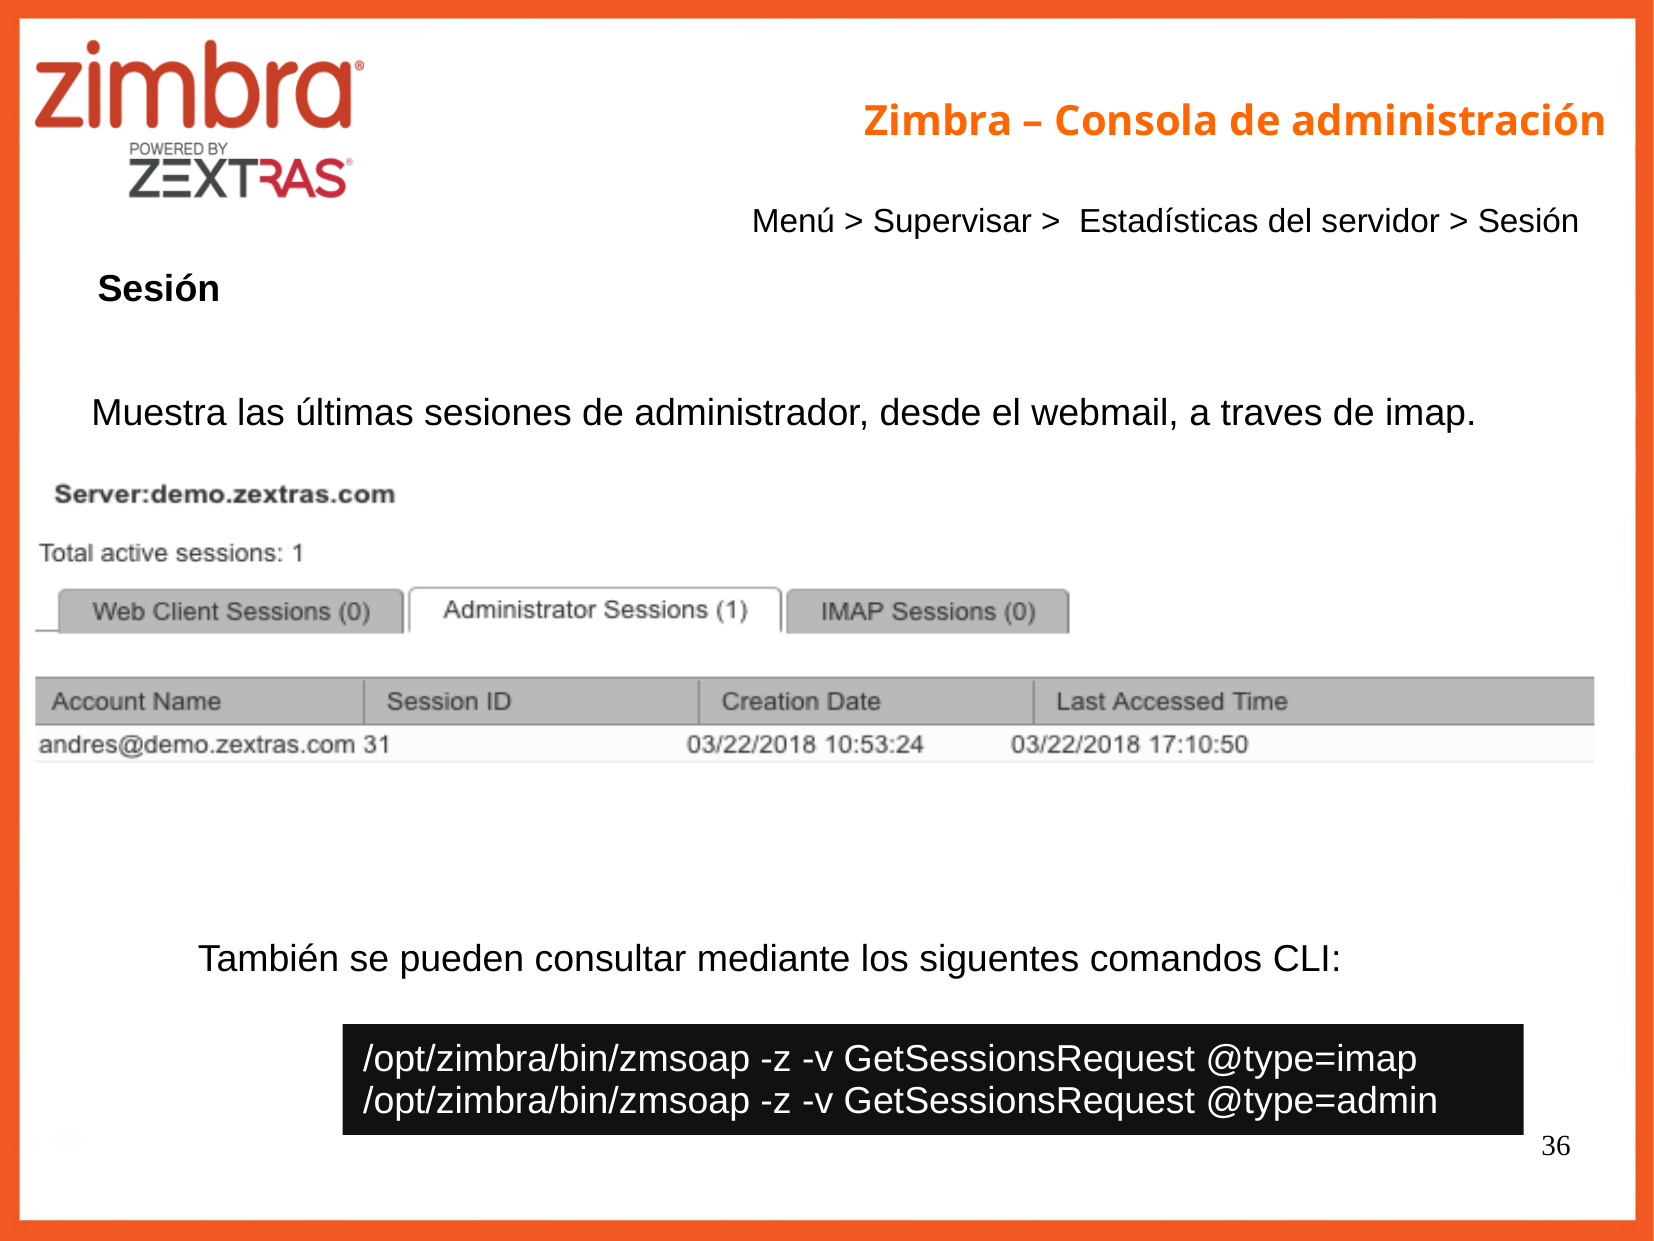

Zimbra – Consola de administración
Menú > Supervisar > Estadísticas del servidor > Sesión
Sesión
Muestra las últimas sesiones de administrador, desde el webmail, a traves de imap.
También se pueden consultar mediante los siguentes comandos CLI:
/opt/zimbra/bin/zmsoap -z -v GetSessionsRequest @type=imap
/opt/zimbra/bin/zmsoap -z -v GetSessionsRequest @type=admin
36